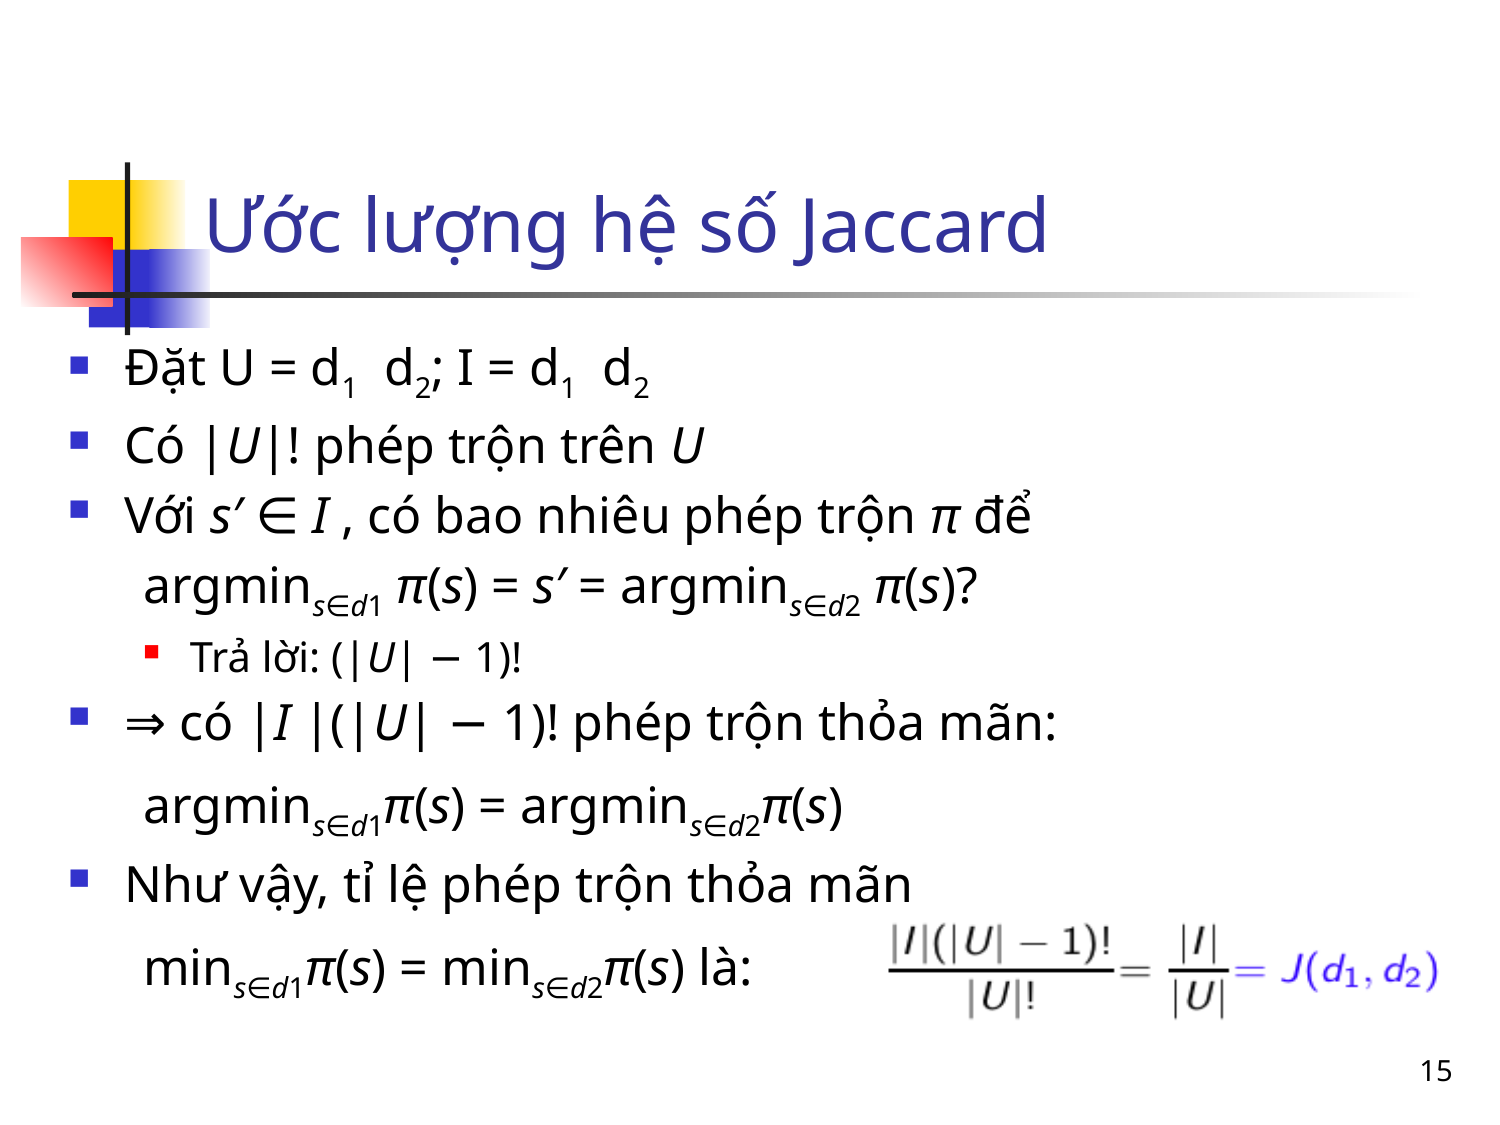

# Ước lượng hệ số Jaccard
Đặt U = d1 d2; I = d1 d2
Có |U|! phép trộn trên U
Với s′ ∈ I , có bao nhiêu phép trộn π để
	argmins∈d1 π(s) = s′ = argmins∈d2 π(s)?
Trả lời: (|U| − 1)!
⇒ có |I |(|U| − 1)! phép trộn thỏa mãn:
	argmins∈d1π(s) = argmins∈d2π(s)
Như vậy, tỉ lệ phép trộn thỏa mãn
	mins∈d1π(s) = mins∈d2π(s) là: